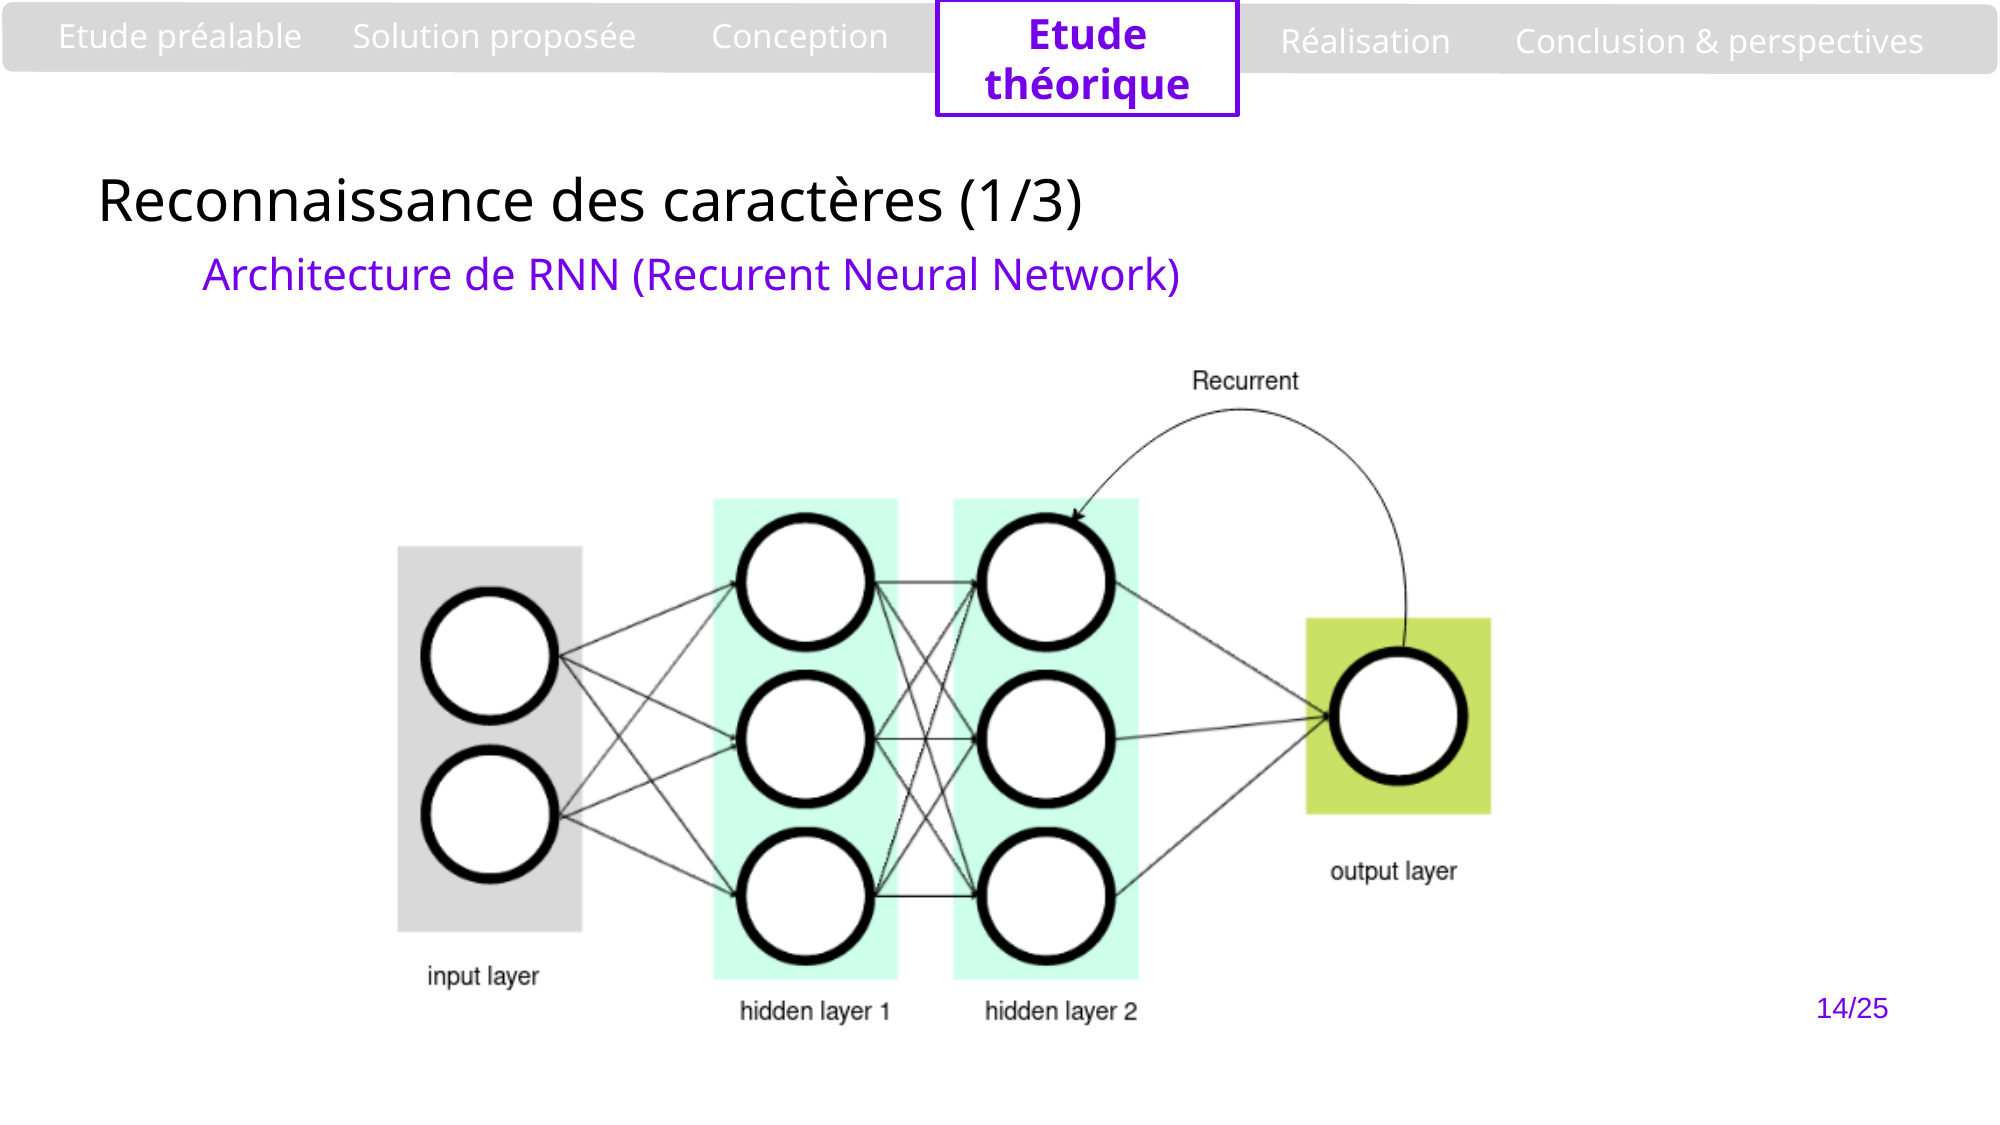

Etude théorique
Etude préalable
Solution proposée
Conception
Réalisation
Conclusion & perspectives
Reconnaissance des caractères (1/3)
Architecture de RNN (Recurent Neural Network)